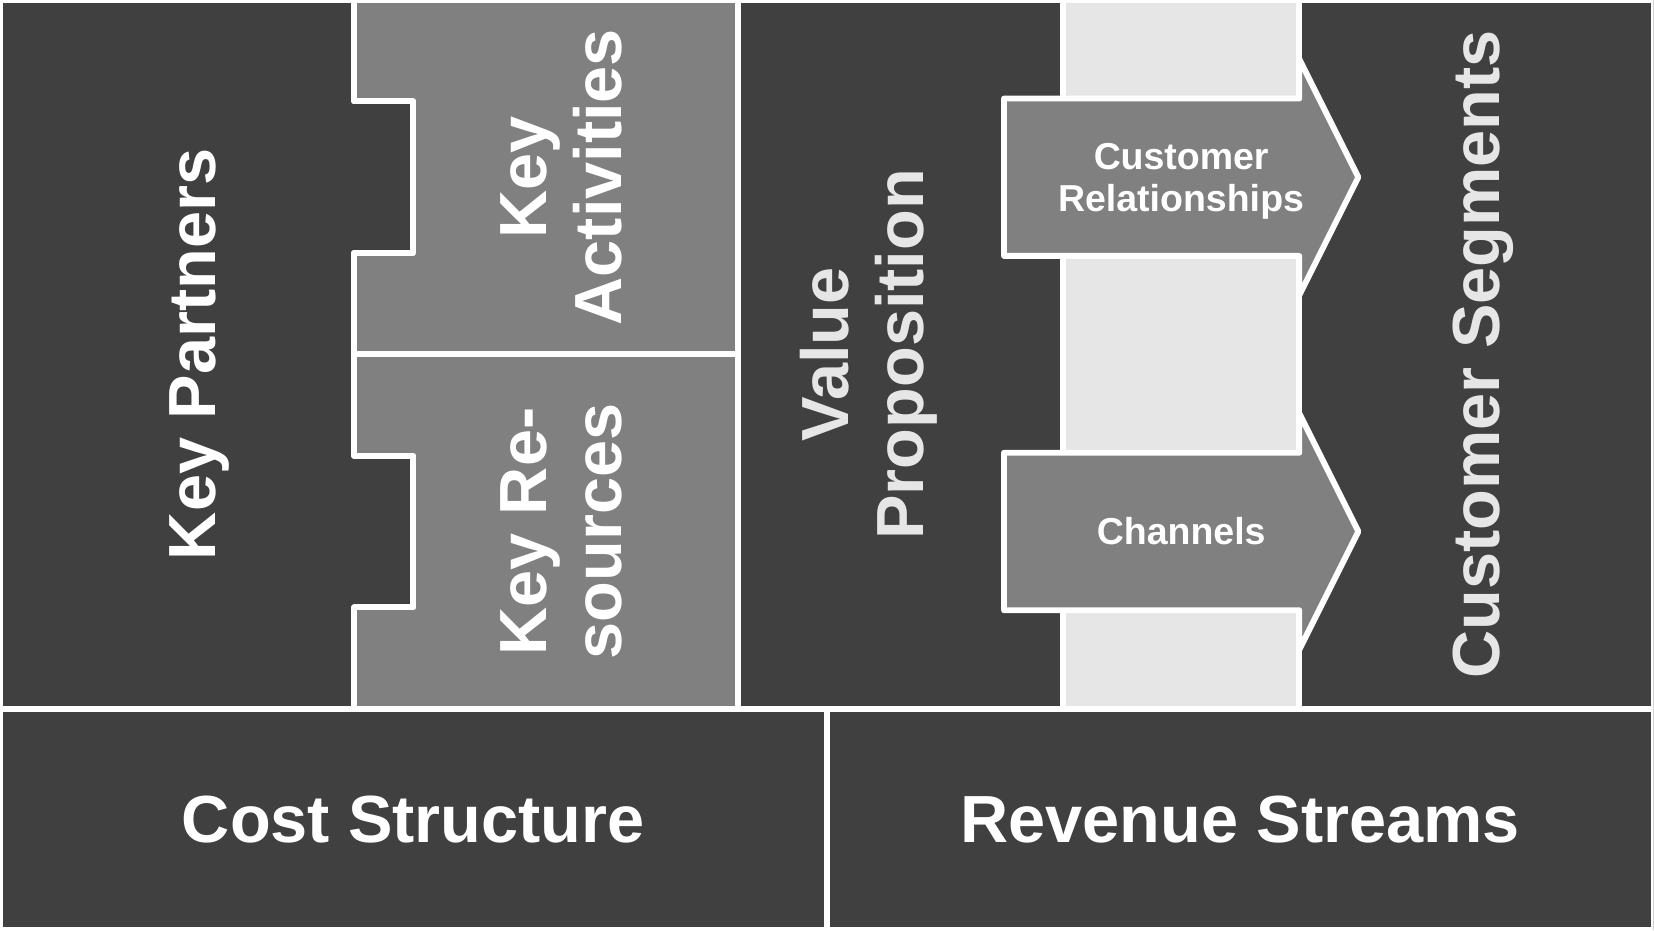

Key Partners
Key
Activities
Value
Proposition
Customer Segments
Customer Relationships
Key Re-sources
Channels
Cost Structure
Revenue Streams
#
Free / Libre and Open Source Software
© 2019 Dirk Riehle - Some Rights Reserved
40